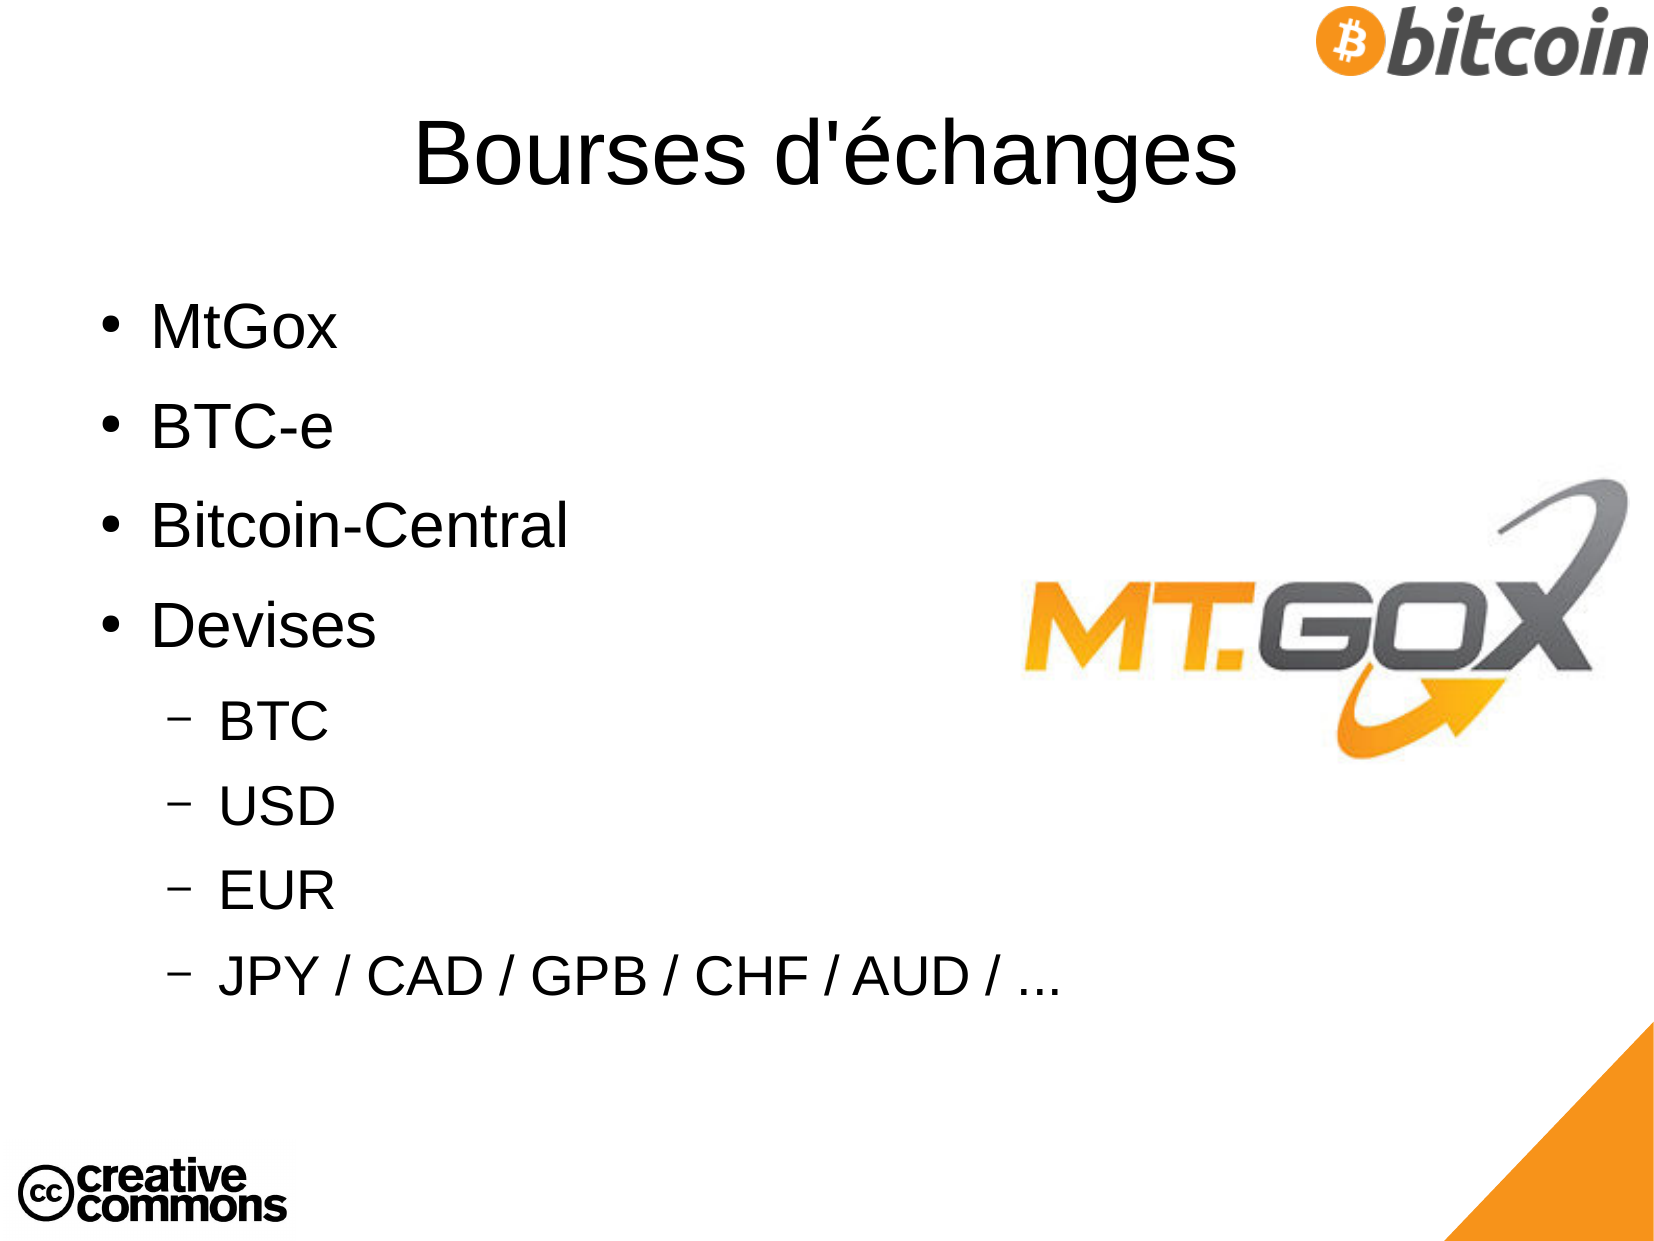

# Bourses d'échanges
MtGox
BTC-e
Bitcoin-Central
Devises
BTC
USD
EUR
JPY / CAD / GPB / CHF / AUD / ...